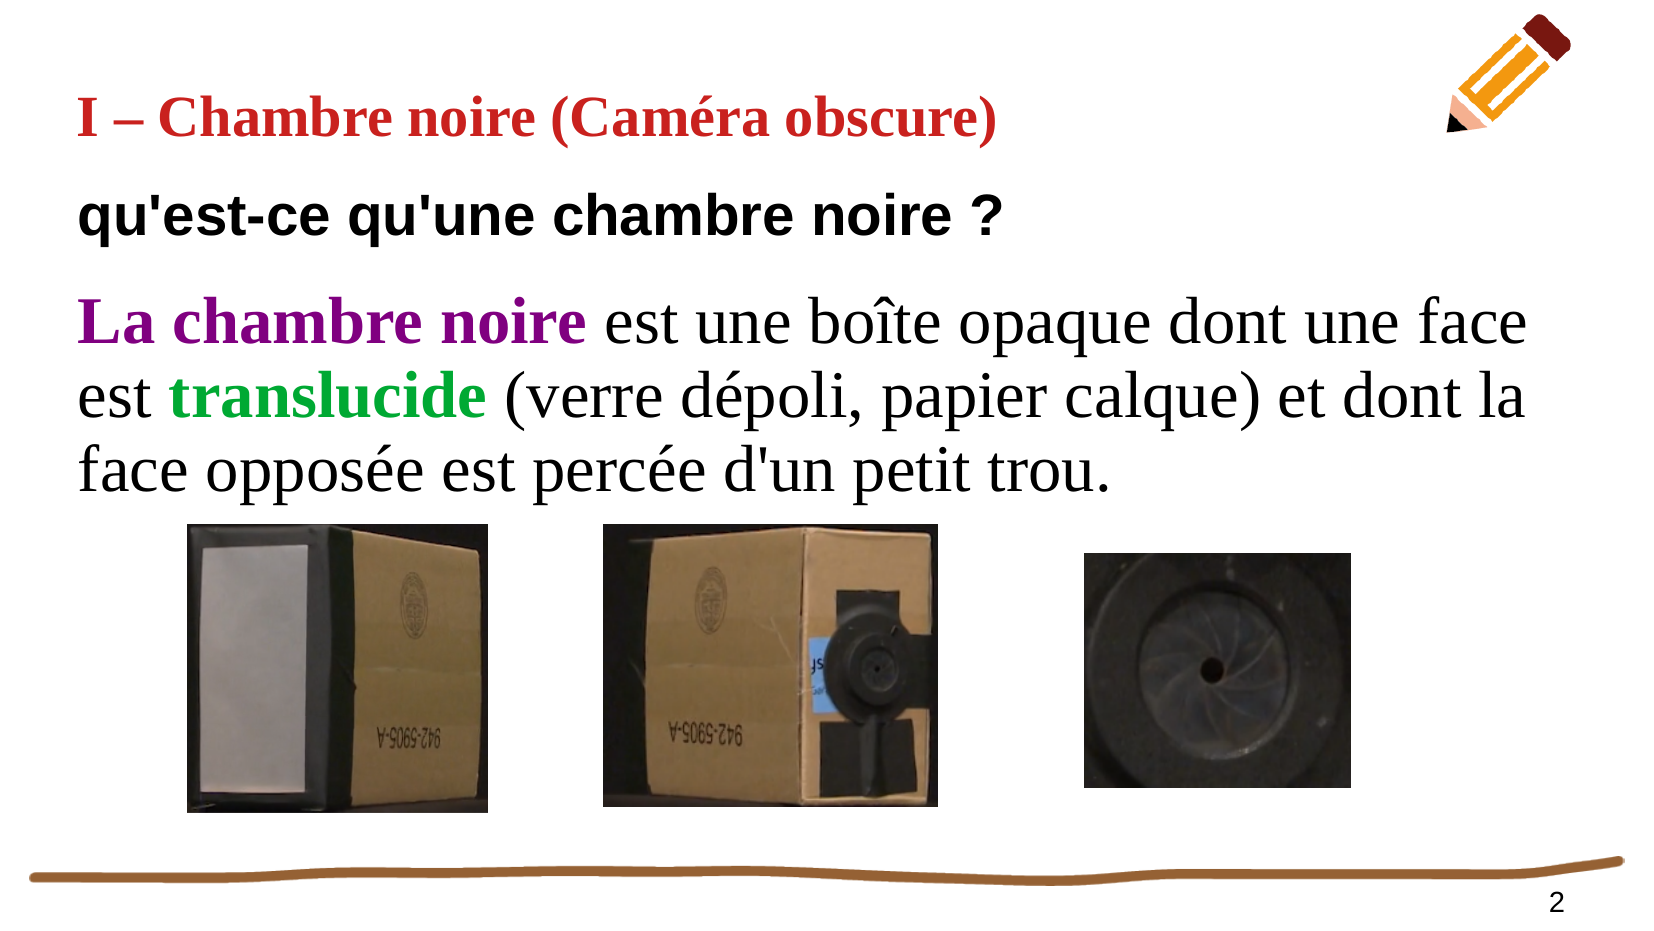

# I – Chambre noire (Caméra obscure)
qu'est-ce qu'une chambre noire ?
La chambre noire est une boîte opaque dont une face est translucide (verre dépoli, papier calque) et dont la face opposée est percée d'un petit trou.
2